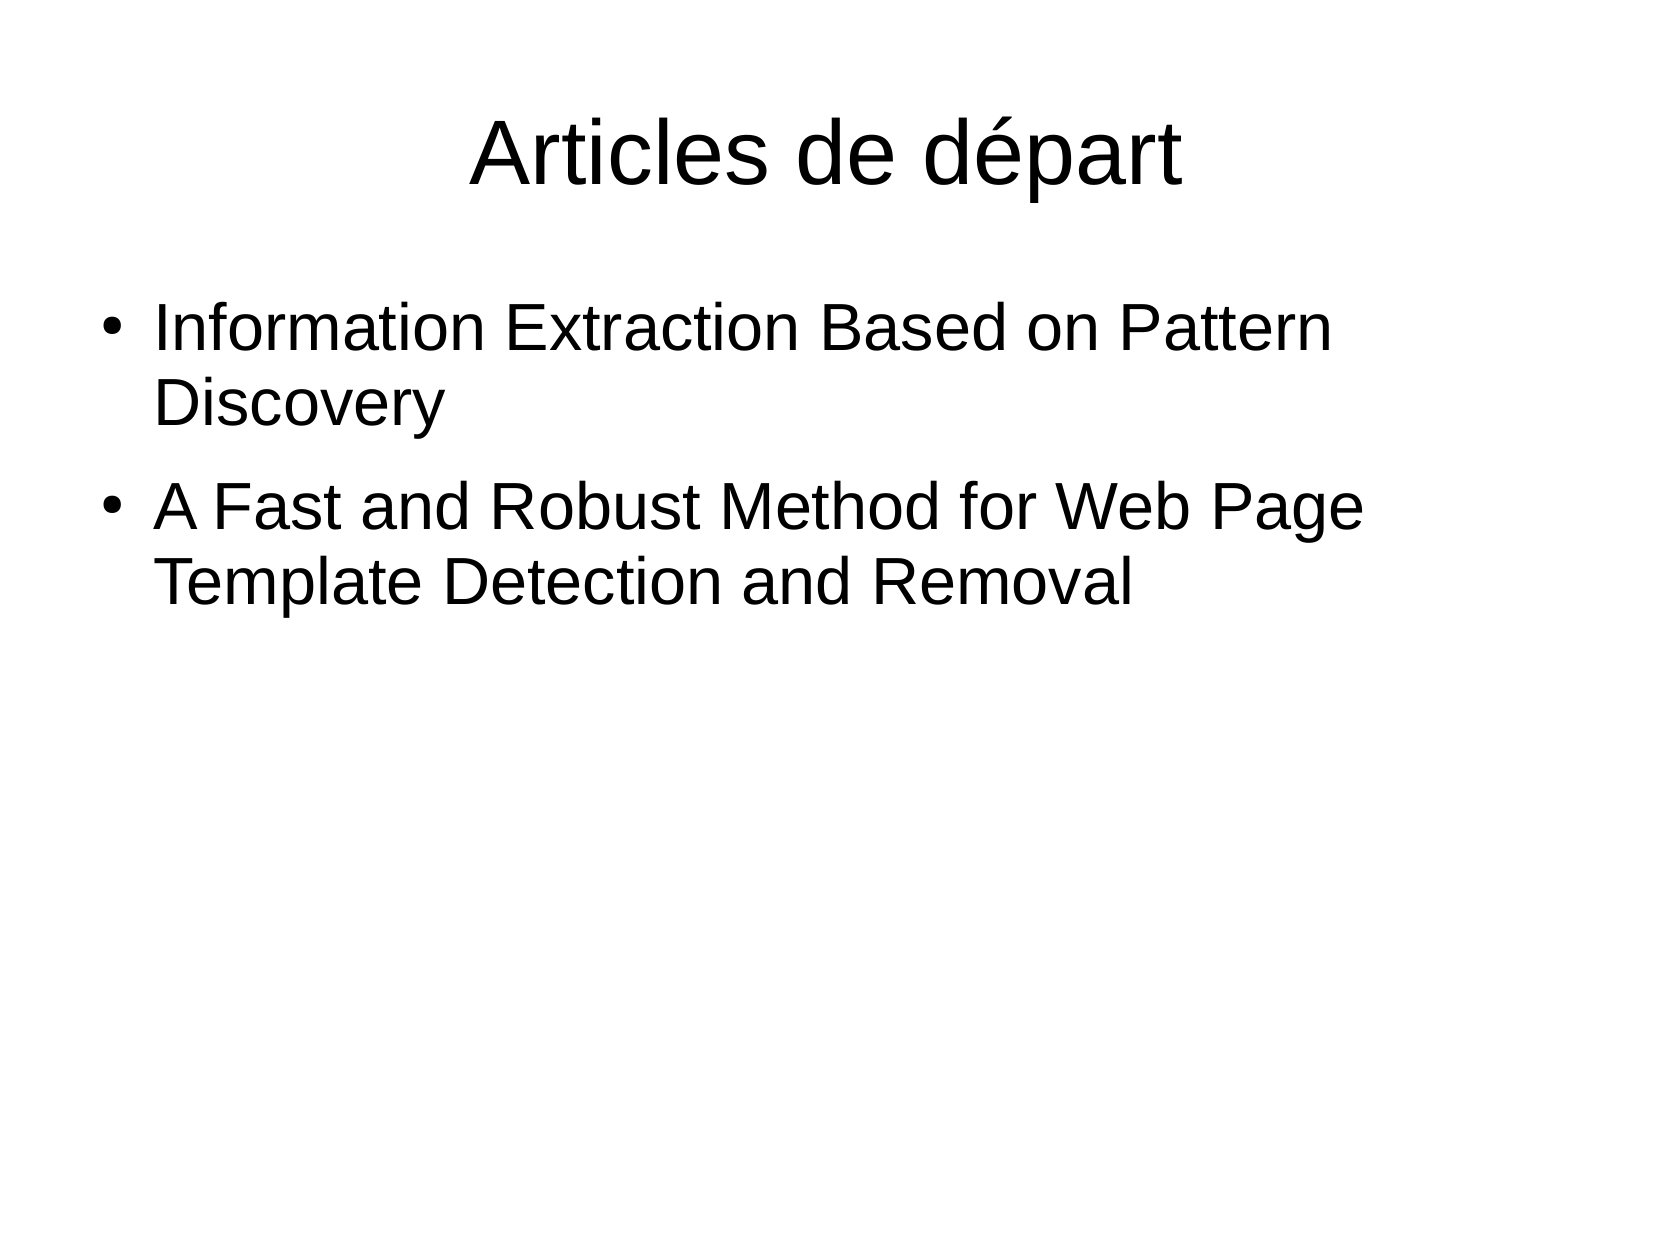

# Articles de départ
Information Extraction Based on Pattern Discovery
A Fast and Robust Method for Web Page Template Detection and Removal